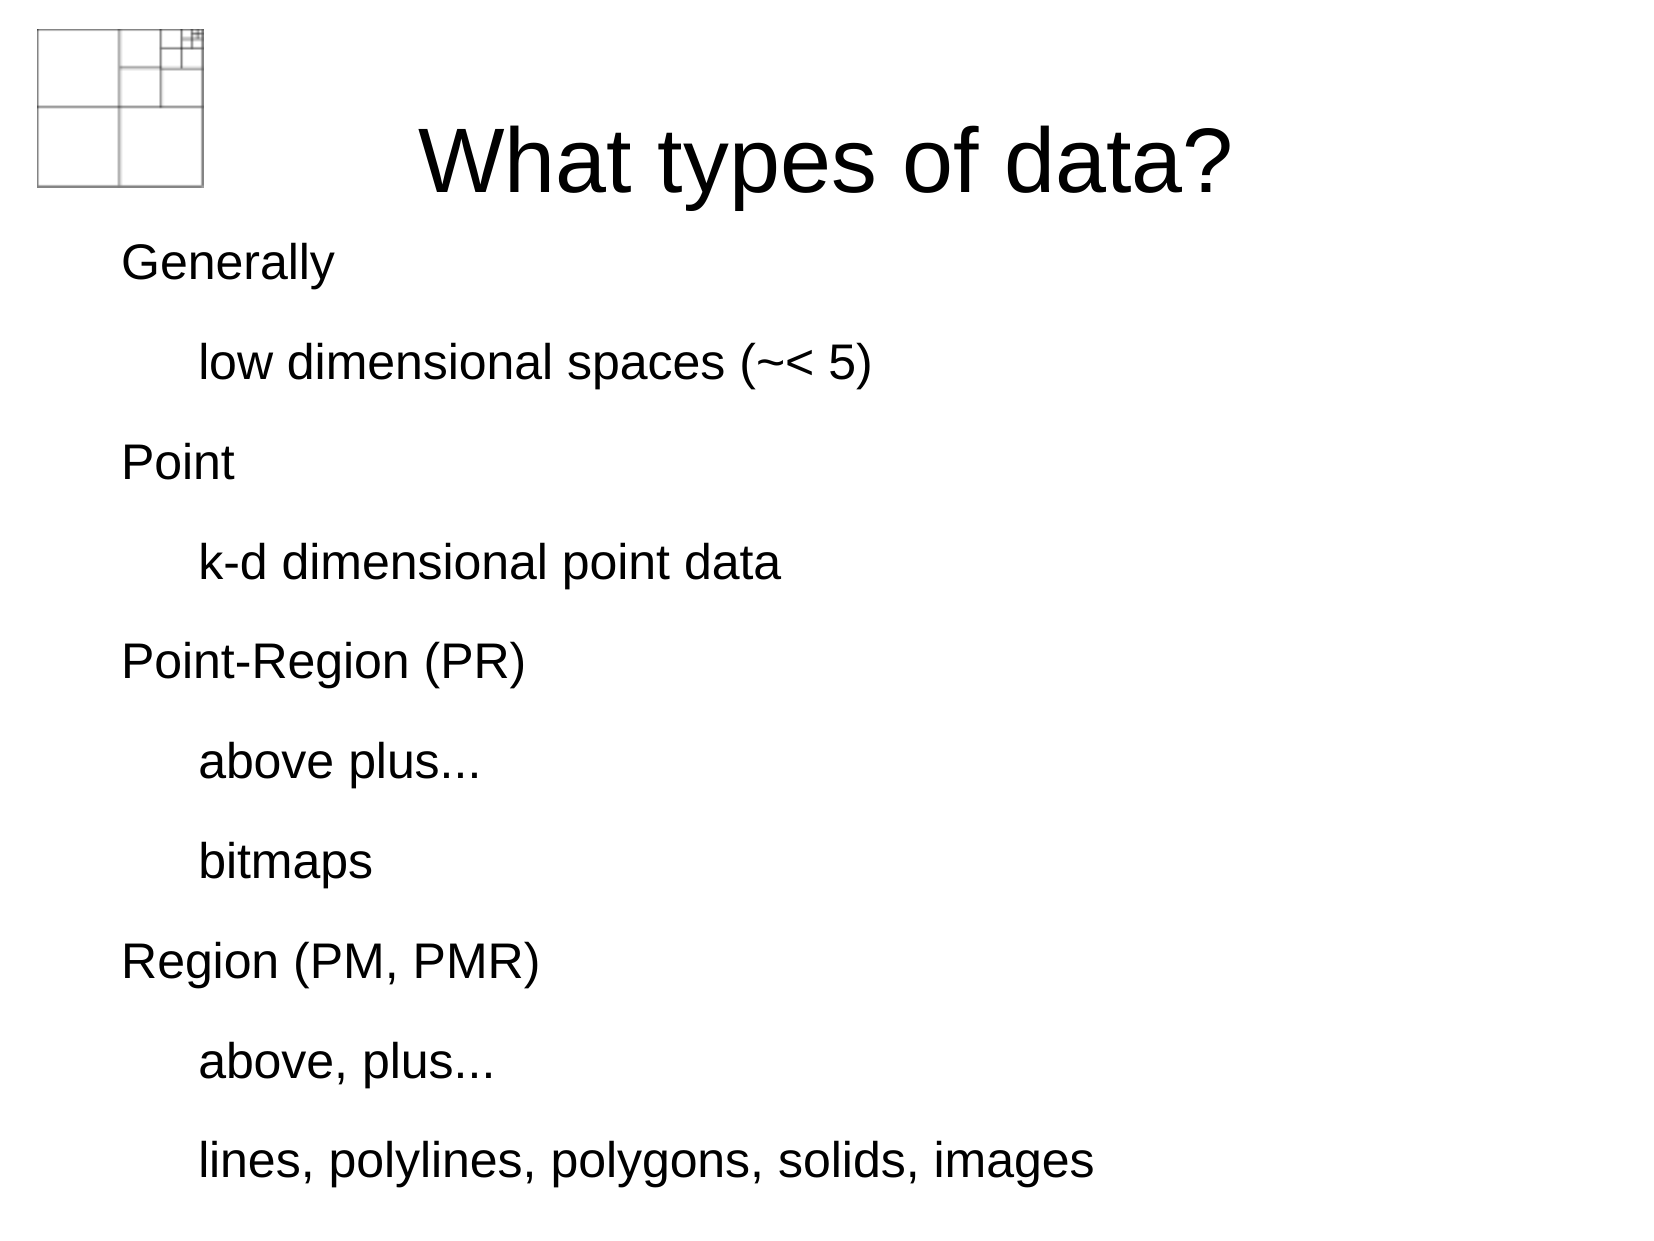

# What types of data?
Generally
low dimensional spaces (~< 5)‏
Point
k-d dimensional point data
Point-Region (PR)‏
above plus...
bitmaps
Region (PM, PMR)‏
above, plus...
lines, polylines, polygons, solids, images